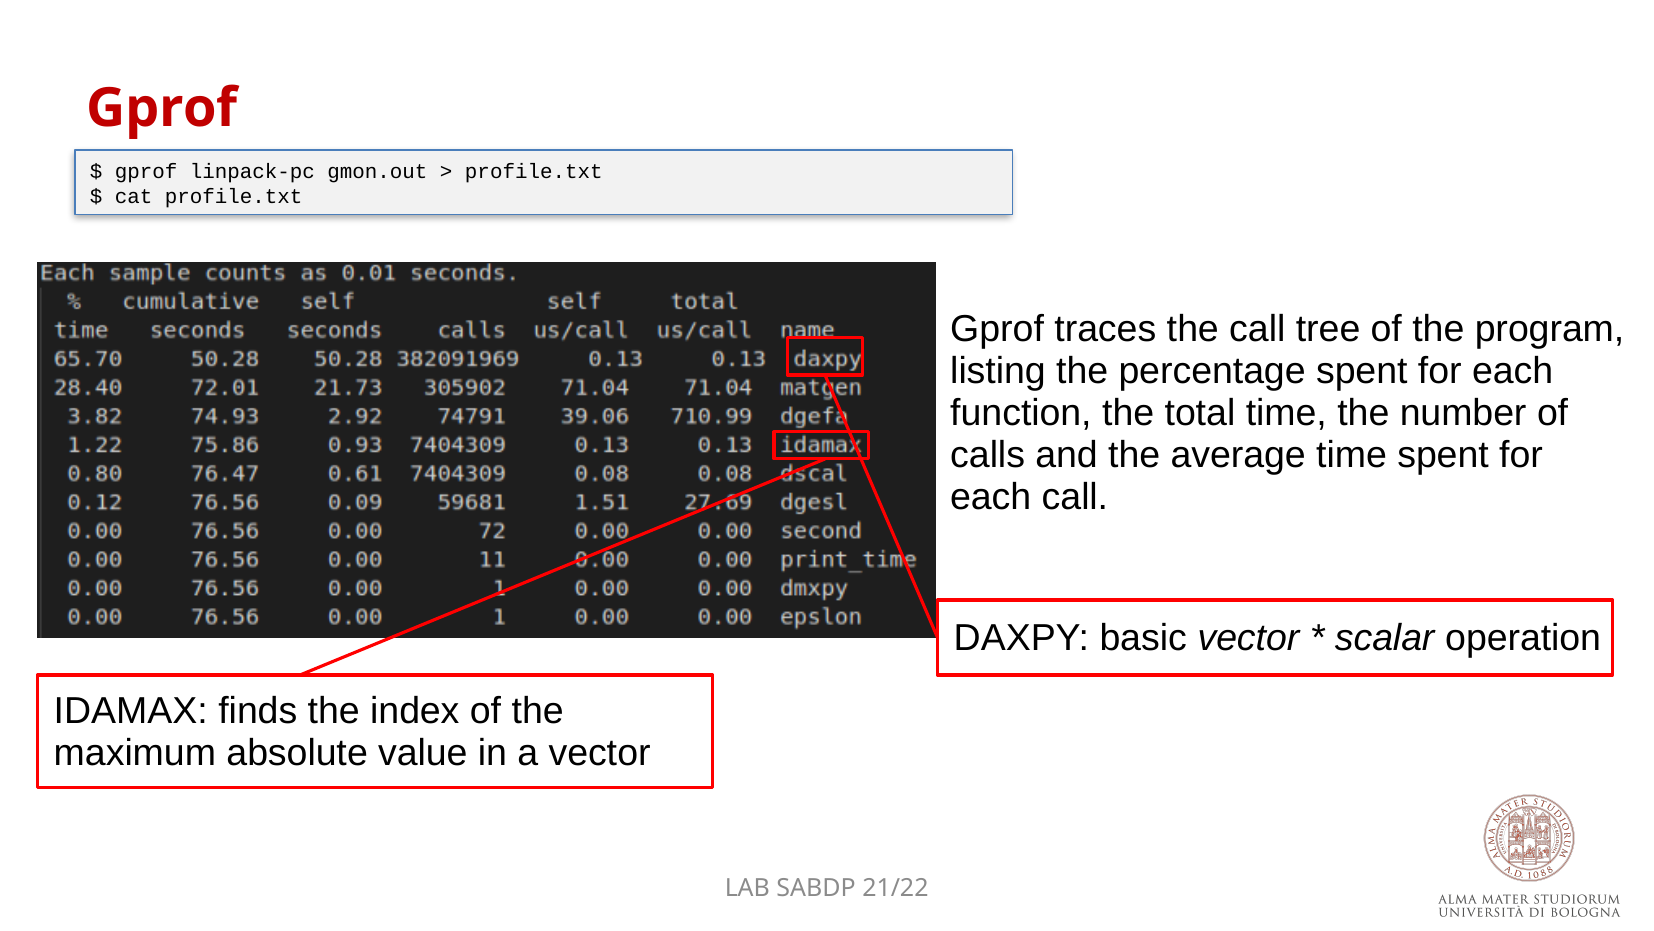

# Gprof
$ gprof linpack-pc gmon.out > profile.txt
$ cat profile.txt
Gprof traces the call tree of the program, listing the percentage spent for each function, the total time, the number of calls and the average time spent for each call.
DAXPY: basic vector * scalar operation
IDAMAX: finds the index of the
maximum absolute value in a vector
LAB SABDP 21/22